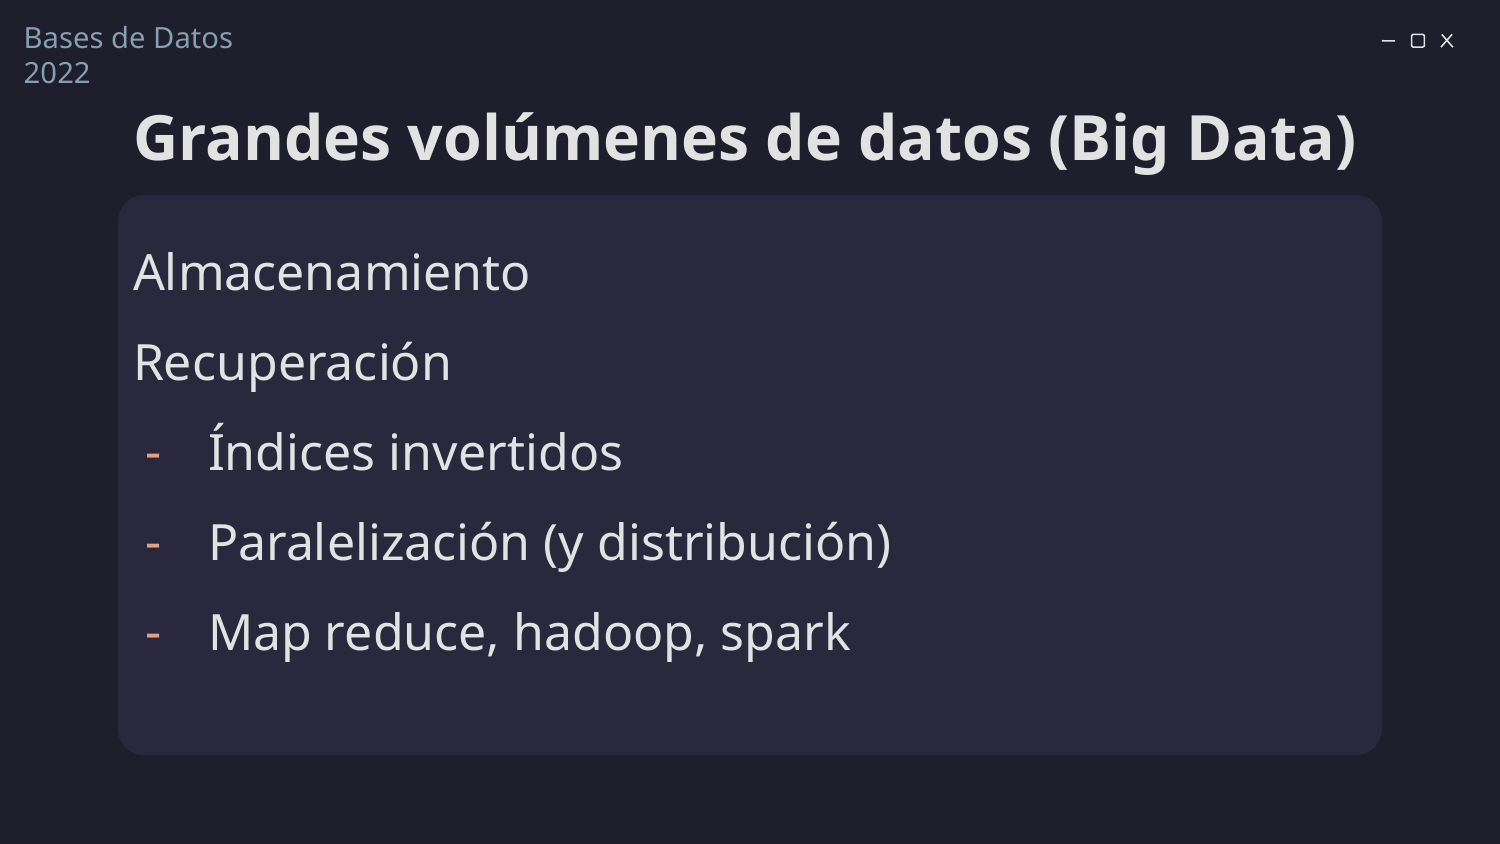

# Grandes volúmenes de datos (Big Data)
Almacenamiento
Recuperación
Índices invertidos
Paralelización (y distribución)
Map reduce, hadoop, spark